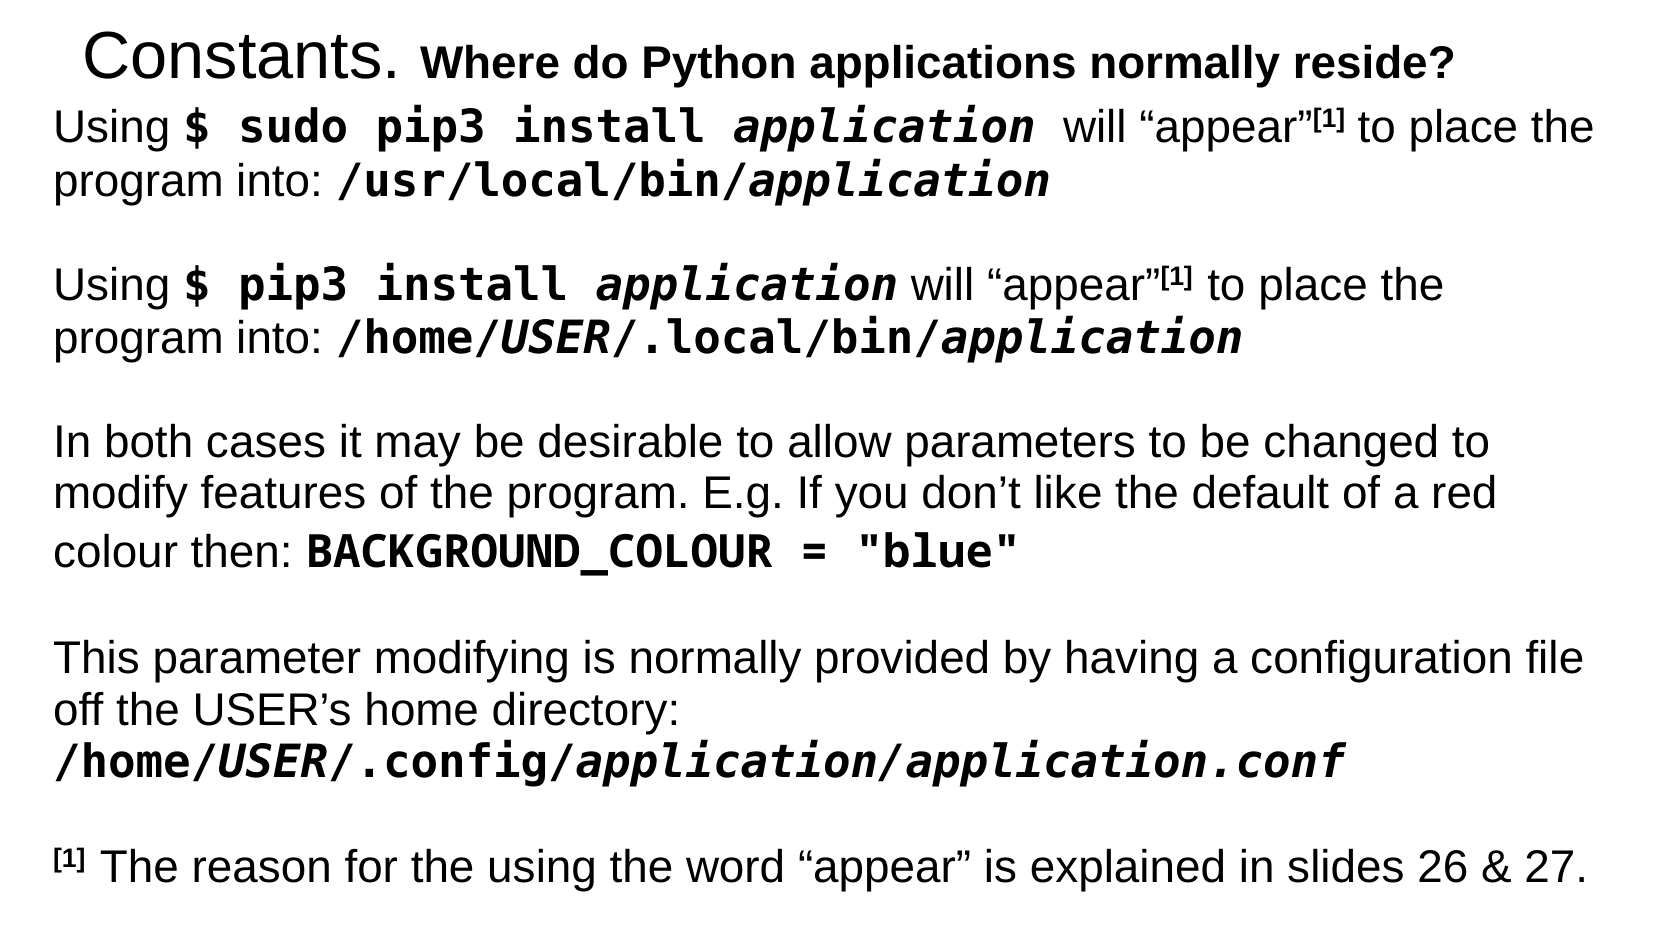

# Constants. Where do Python applications normally reside?
Using $ sudo pip3 install application will “appear”[1] to place the program into: /usr/local/bin/application
Using $ pip3 install application will “appear”[1] to place the program into: /home/USER/.local/bin/application
In both cases it may be desirable to allow parameters to be changed to modify features of the program. E.g. If you don’t like the default of a red colour then: BACKGROUND_COLOUR = "blue"
This parameter modifying is normally provided by having a configuration file off the USER’s home directory:
/home/USER/.config/application/application.conf
[1] The reason for the using the word “appear” is explained in slides 26 & 27.